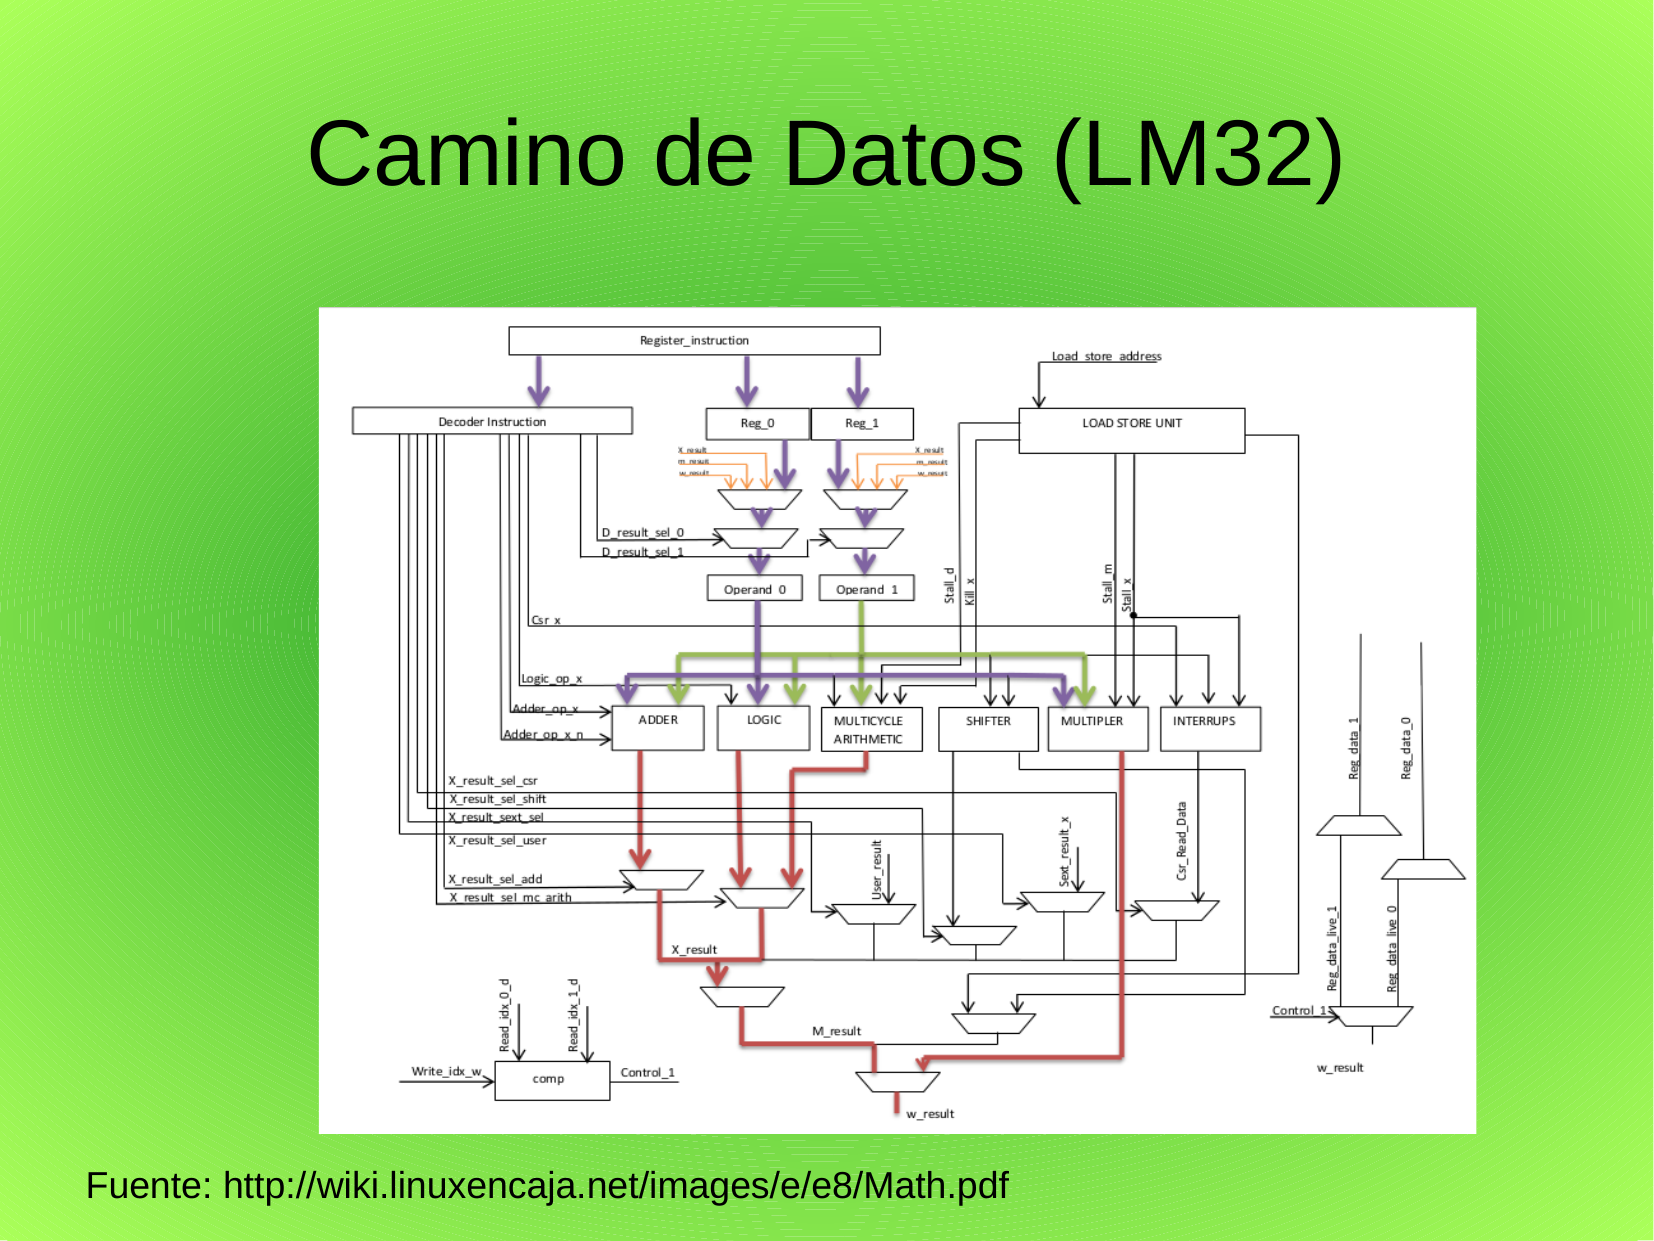

# Camino de Datos (LM32)
Fuente: http://wiki.linuxencaja.net/images/e/e8/Math.pdf